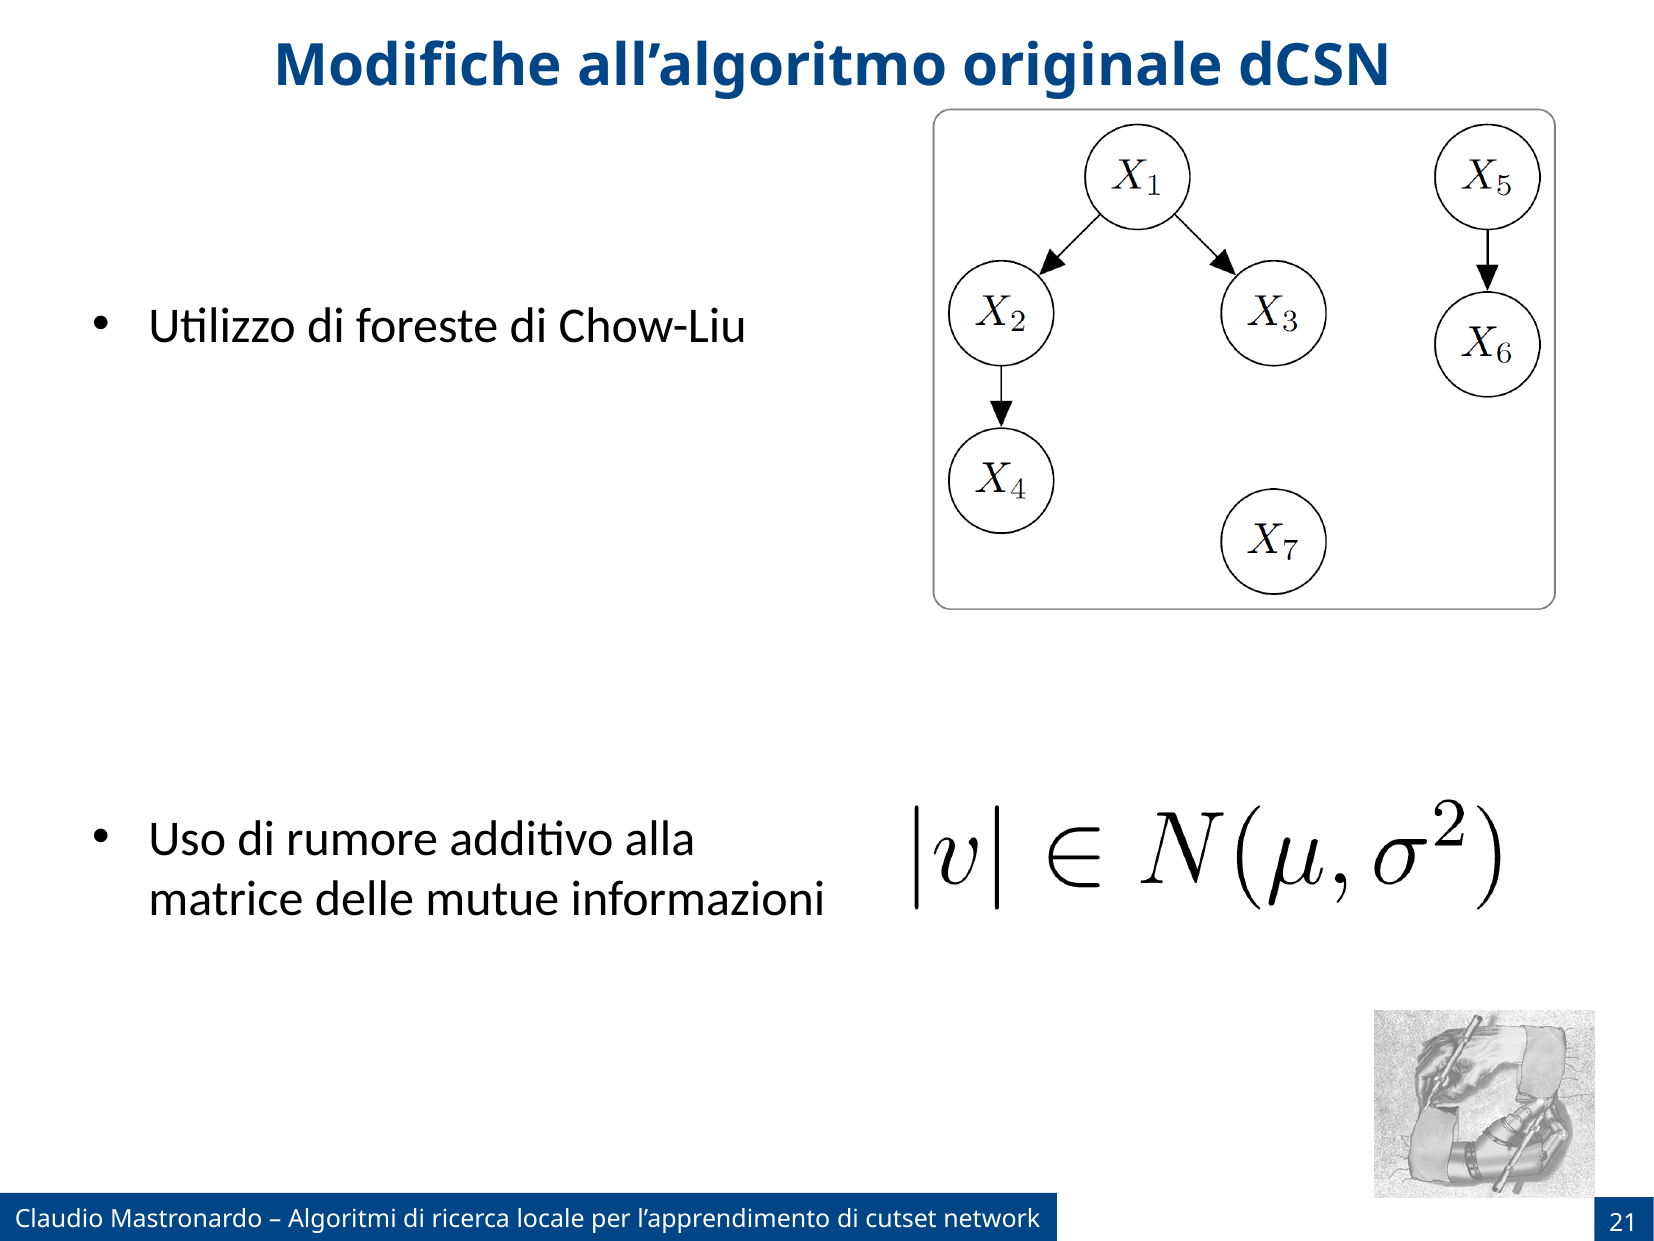

# Modifiche all’algoritmo originale dCSN
Utilizzo di foreste di Chow-Liu
Uso di rumore additivo alla
 matrice delle mutue informazioni